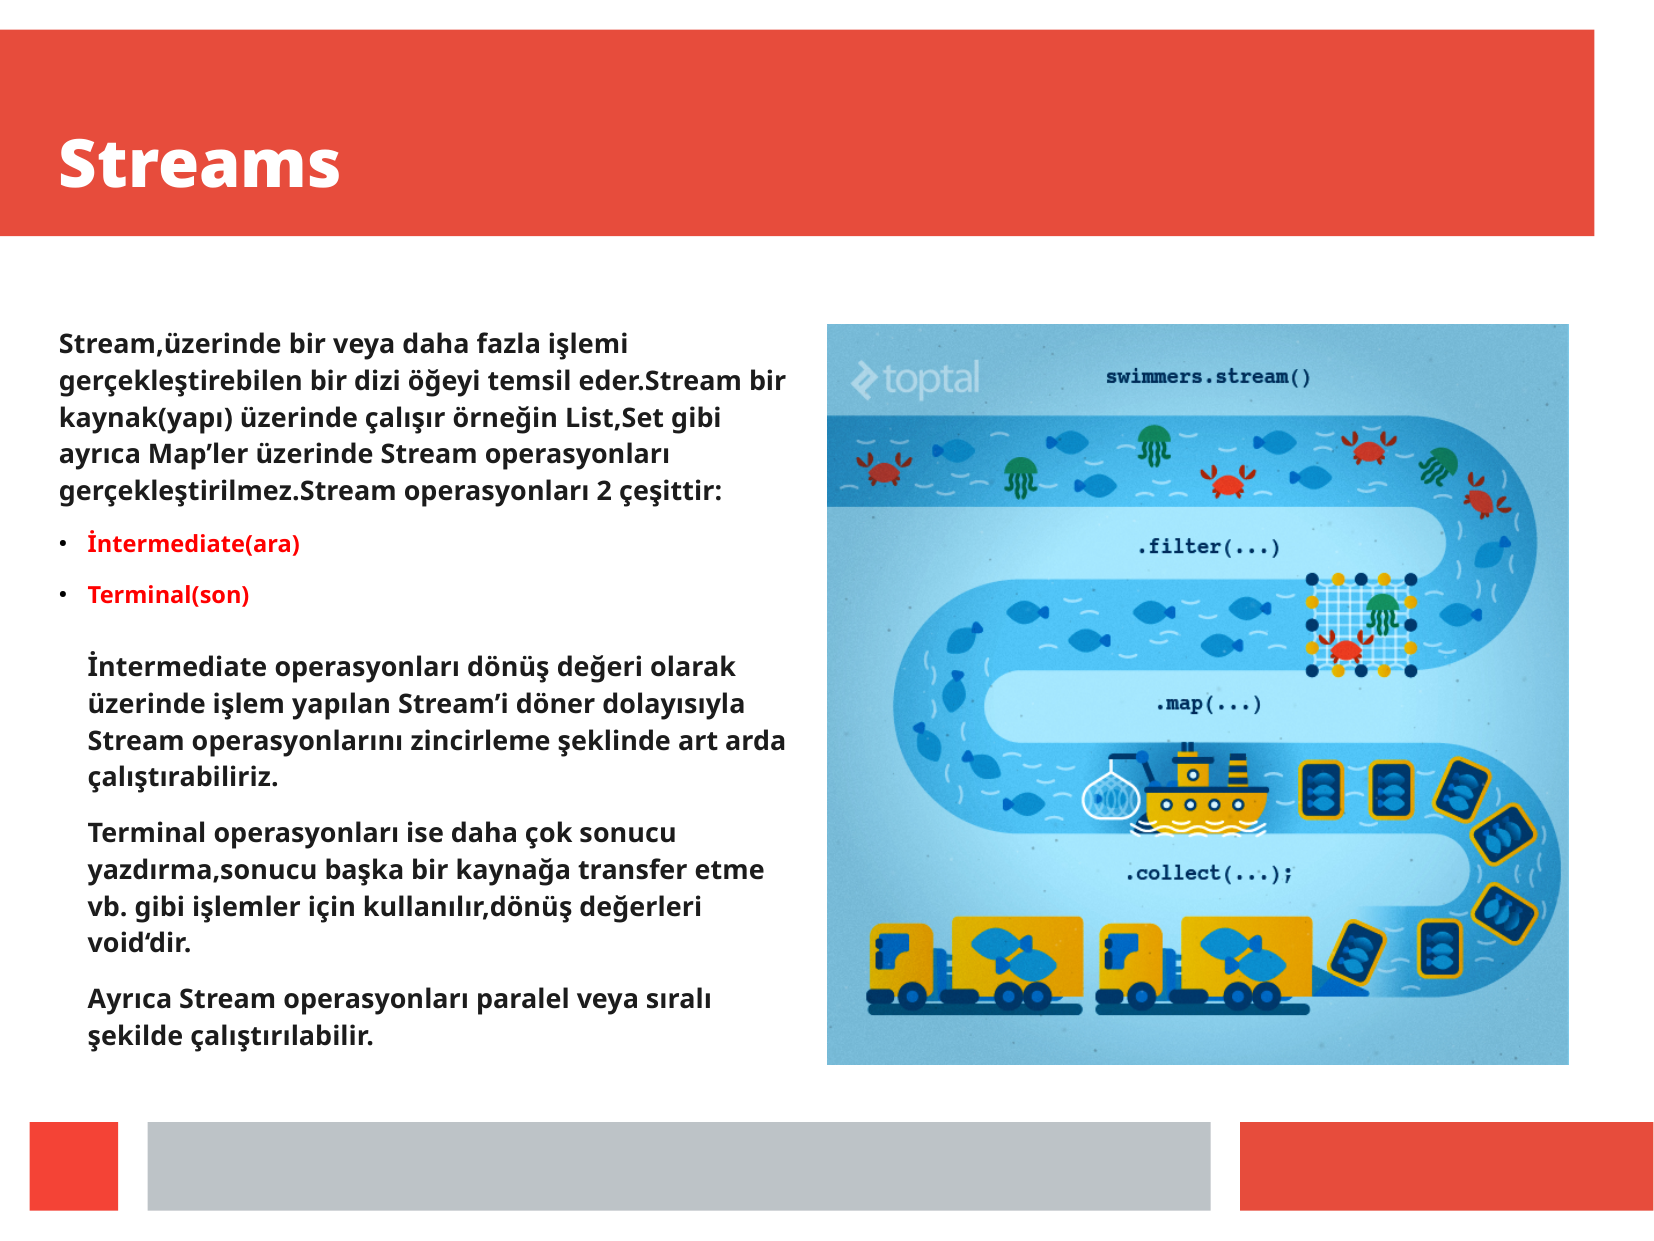

# Streams
Stream,üzerinde bir veya daha fazla işlemi gerçekleştirebilen bir dizi öğeyi temsil eder.Stream bir kaynak(yapı) üzerinde çalışır örneğin List,Set gibi ayrıca Map’ler üzerinde Stream operasyonları gerçekleştirilmez.Stream operasyonları 2 çeşittir:
İntermediate(ara)
Terminal(son)
İntermediate operasyonları dönüş değeri olarak üzerinde işlem yapılan Stream’i döner dolayısıyla Stream operasyonlarını zincirleme şeklinde art arda çalıştırabiliriz.
Terminal operasyonları ise daha çok sonucu yazdırma,sonucu başka bir kaynağa transfer etme vb. gibi işlemler için kullanılır,dönüş değerleri void‘dir.
Ayrıca Stream operasyonları paralel veya sıralı şekilde çalıştırılabilir.